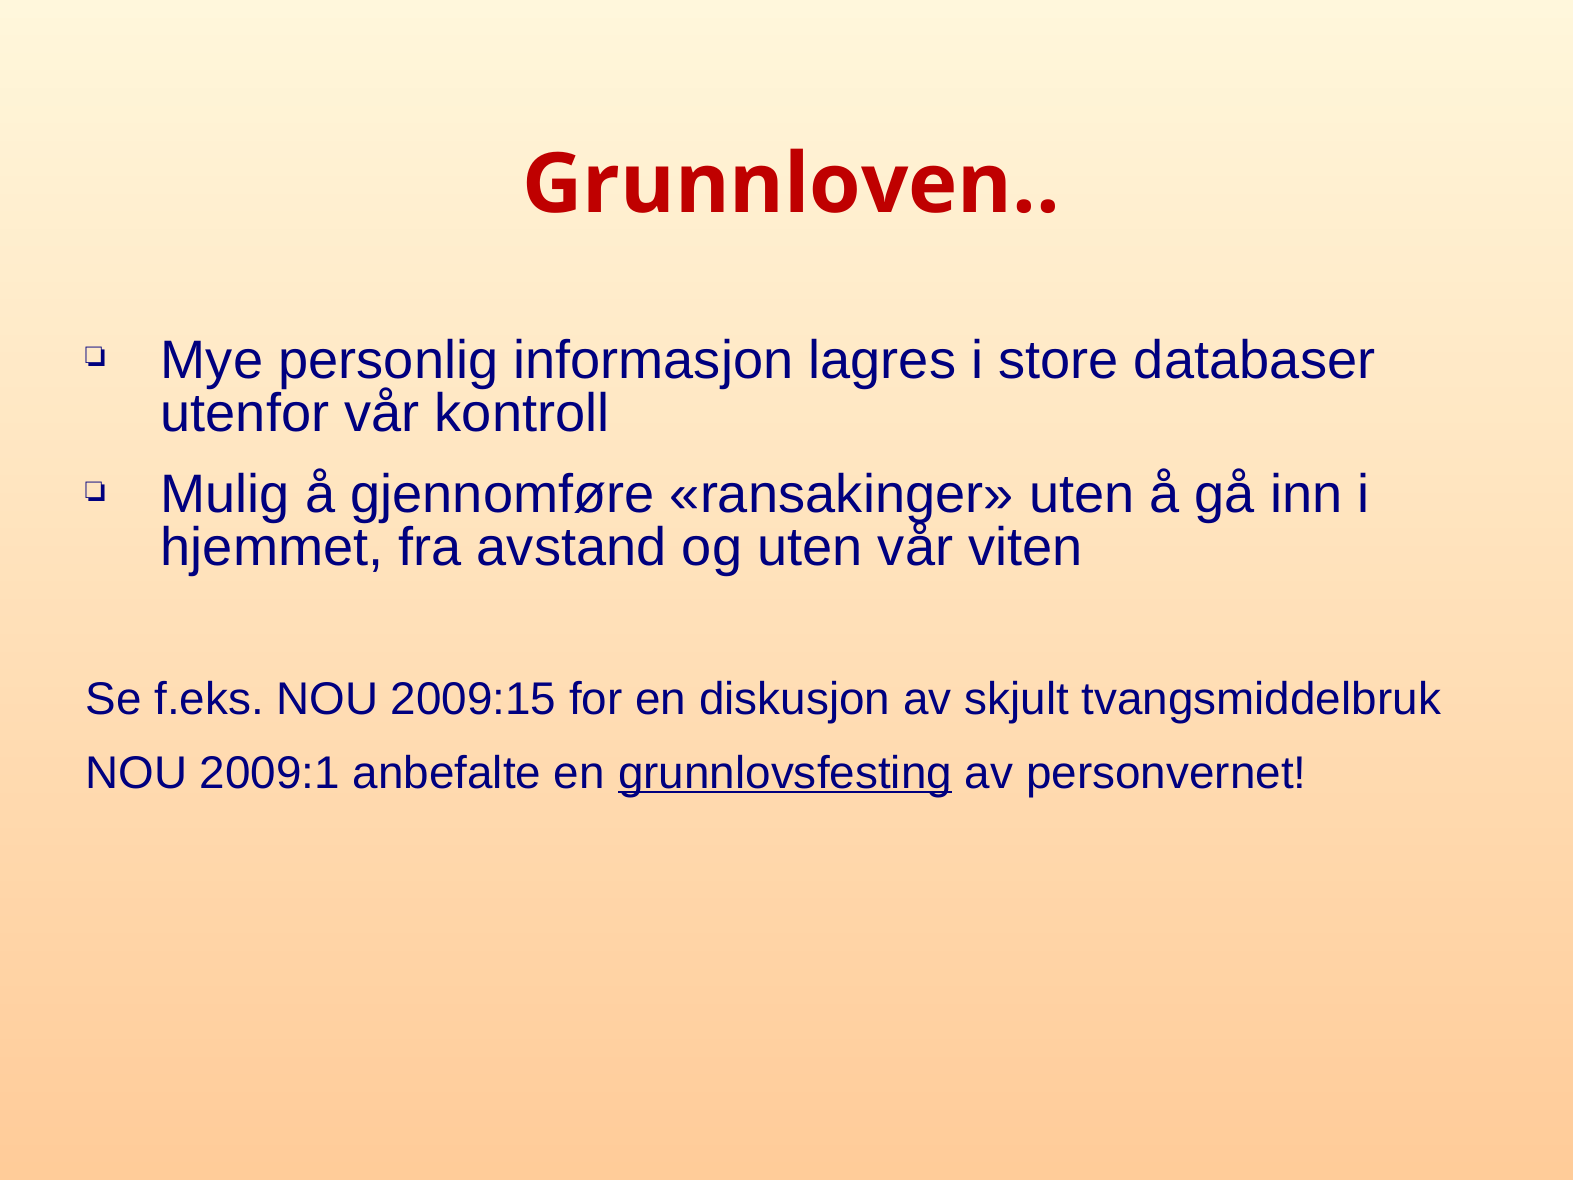

# Grunnloven..
Mye personlig informasjon lagres i store databaser utenfor vår kontroll
Mulig å gjennomføre «ransakinger» uten å gå inn i hjemmet, fra avstand og uten vår viten
Se f.eks. NOU 2009:15 for en diskusjon av skjult tvangsmiddelbruk
NOU 2009:1 anbefalte en grunnlovsfesting av personvernet!